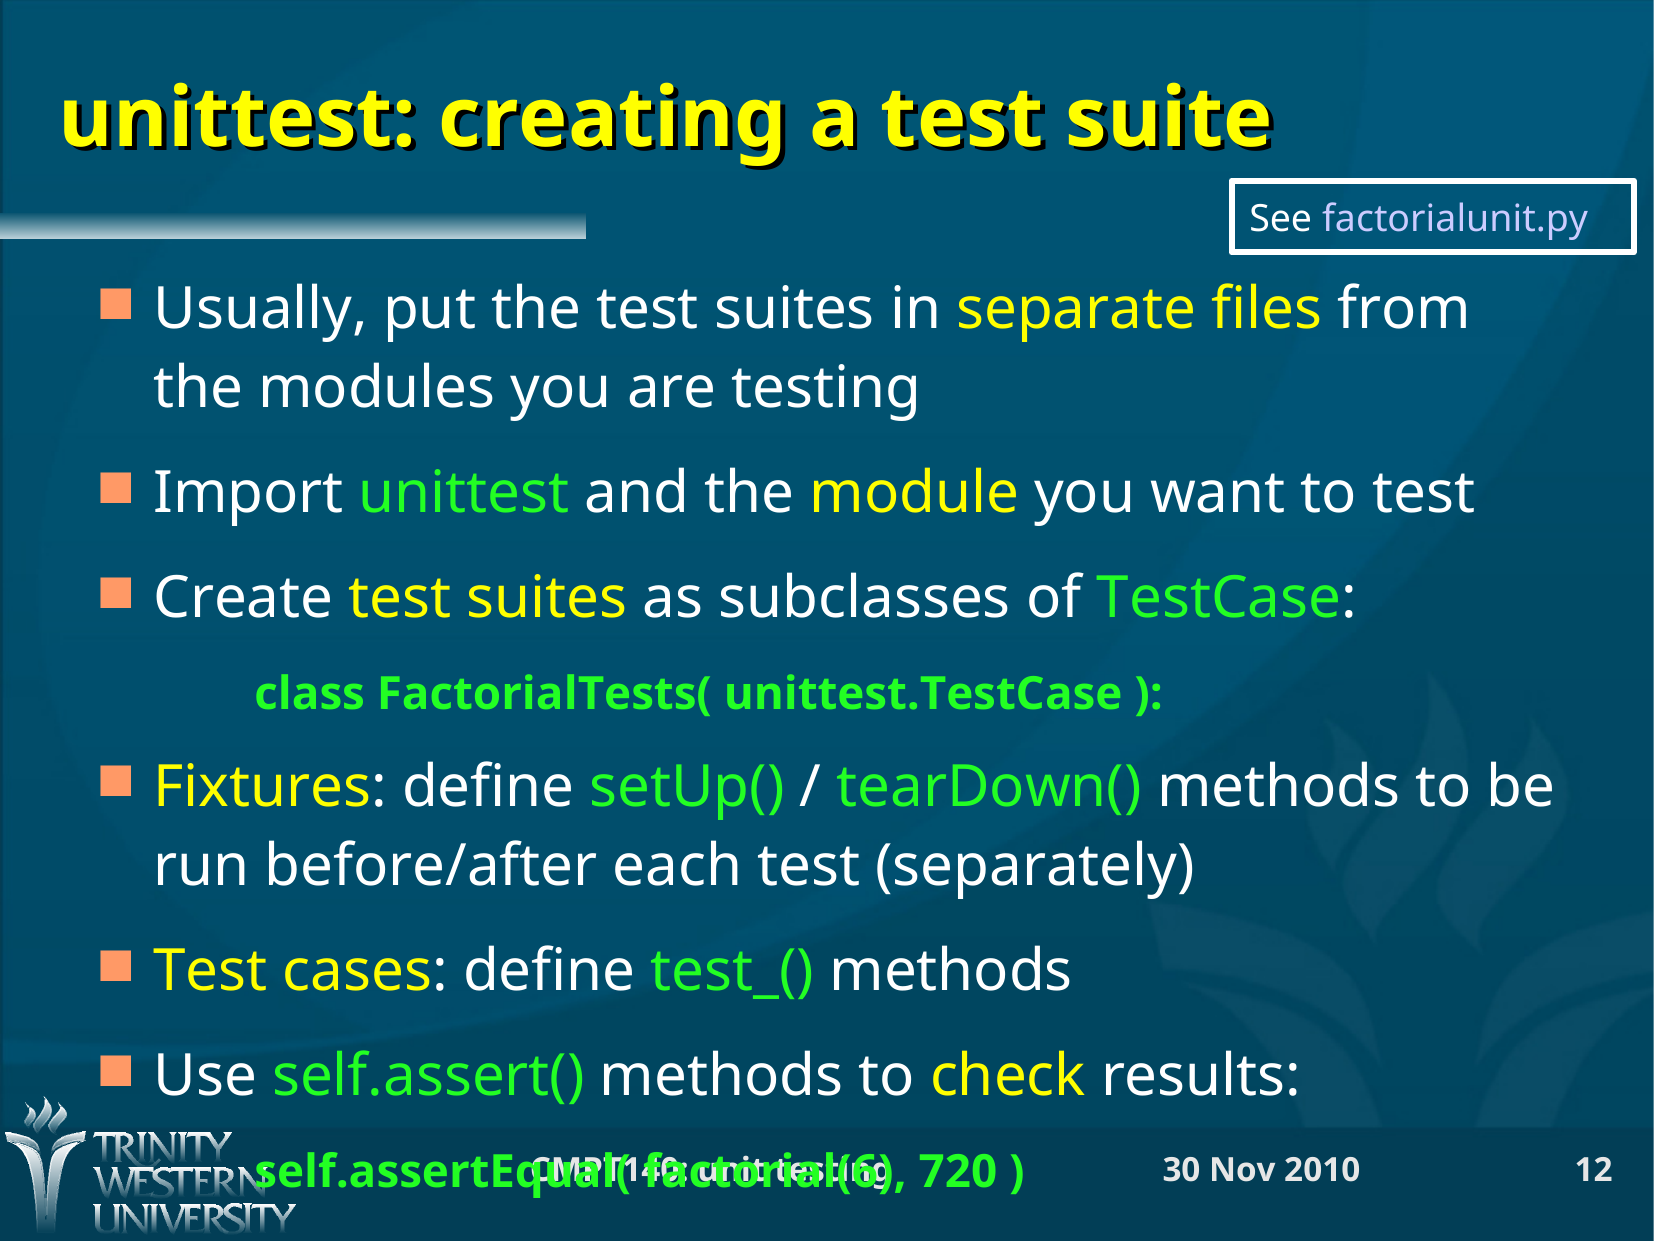

# unittest: creating a test suite
See factorialunit.py
Usually, put the test suites in separate files from the modules you are testing
Import unittest and the module you want to test
Create test suites as subclasses of TestCase:
class FactorialTests( unittest.TestCase ):
Fixtures: define setUp() / tearDown() methods to be run before/after each test (separately)
Test cases: define test_() methods
Use self.assert() methods to check results:
self.assertEqual( factorial(6), 720 )
CMPT140: unit testing
30 Nov 2010
12